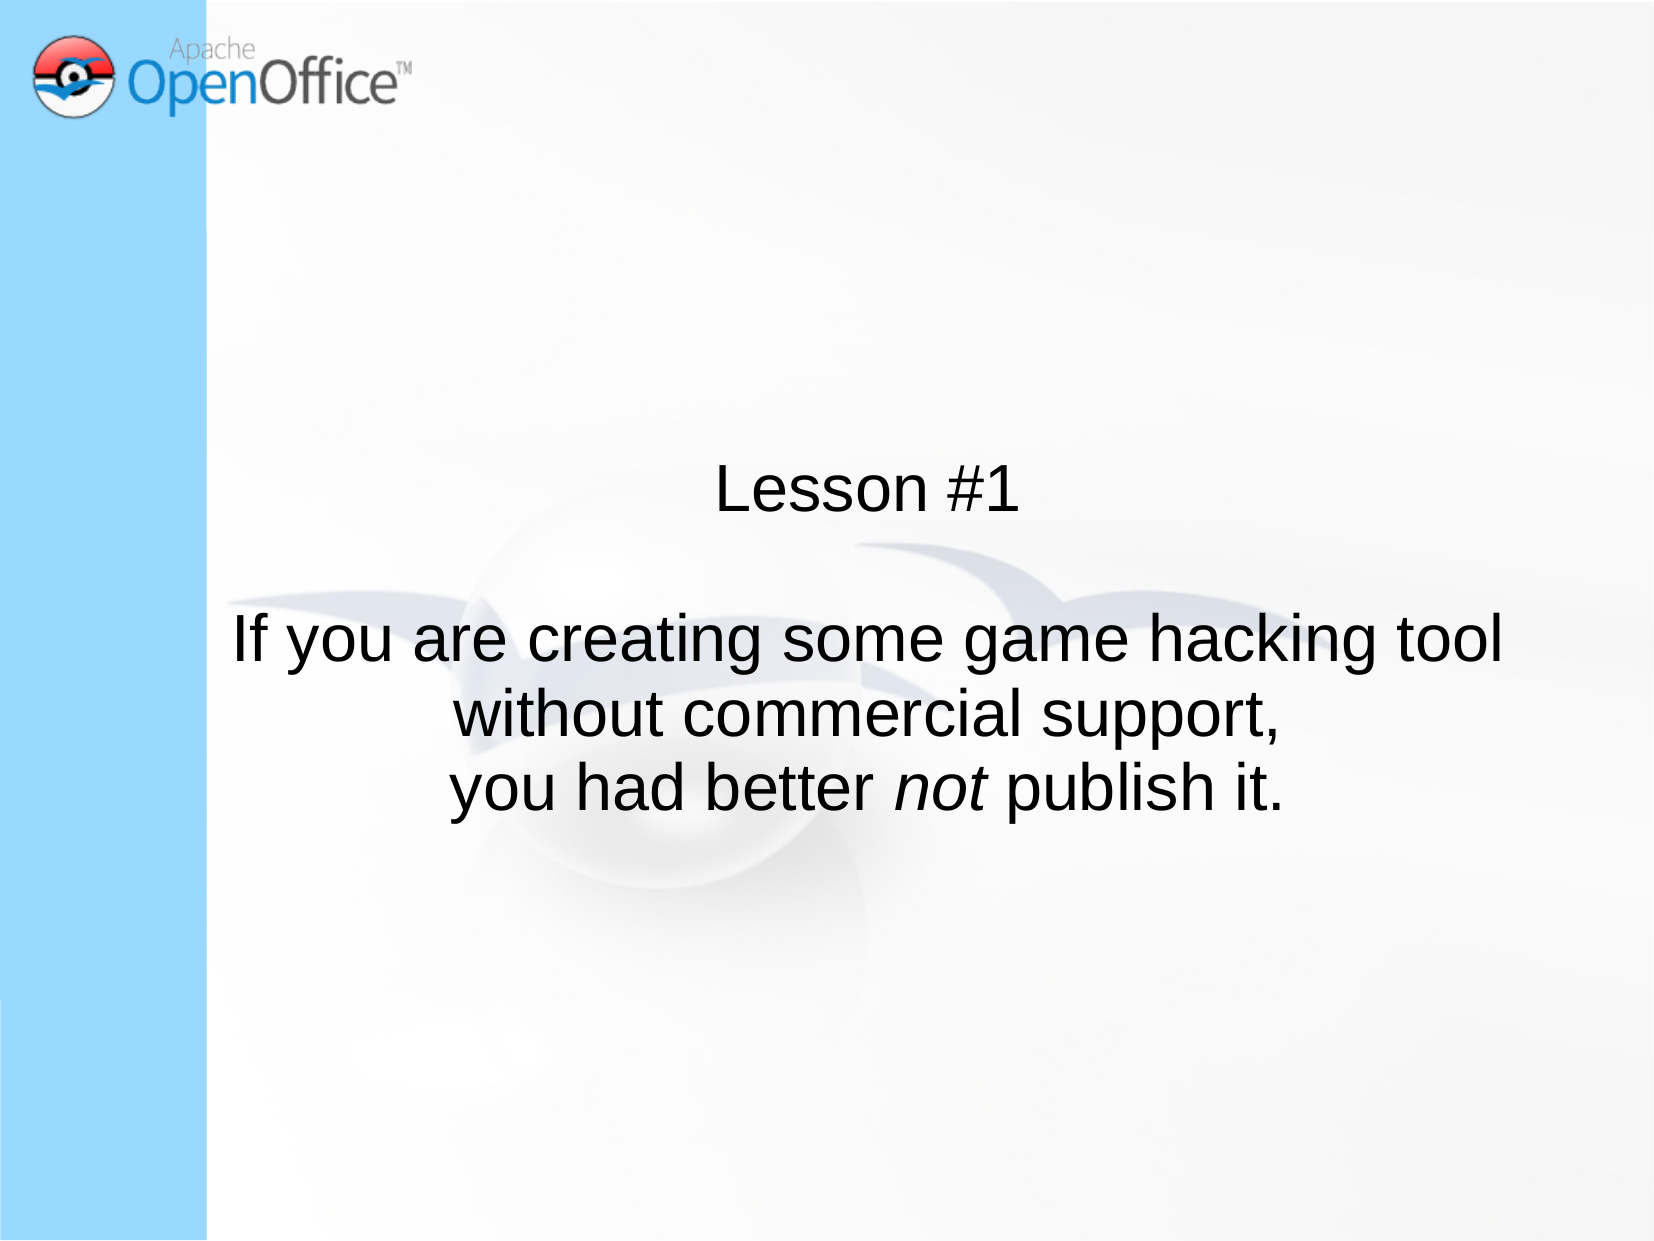

# Lesson #1
If you are creating some game hacking tool without commercial support,
you had better not publish it.